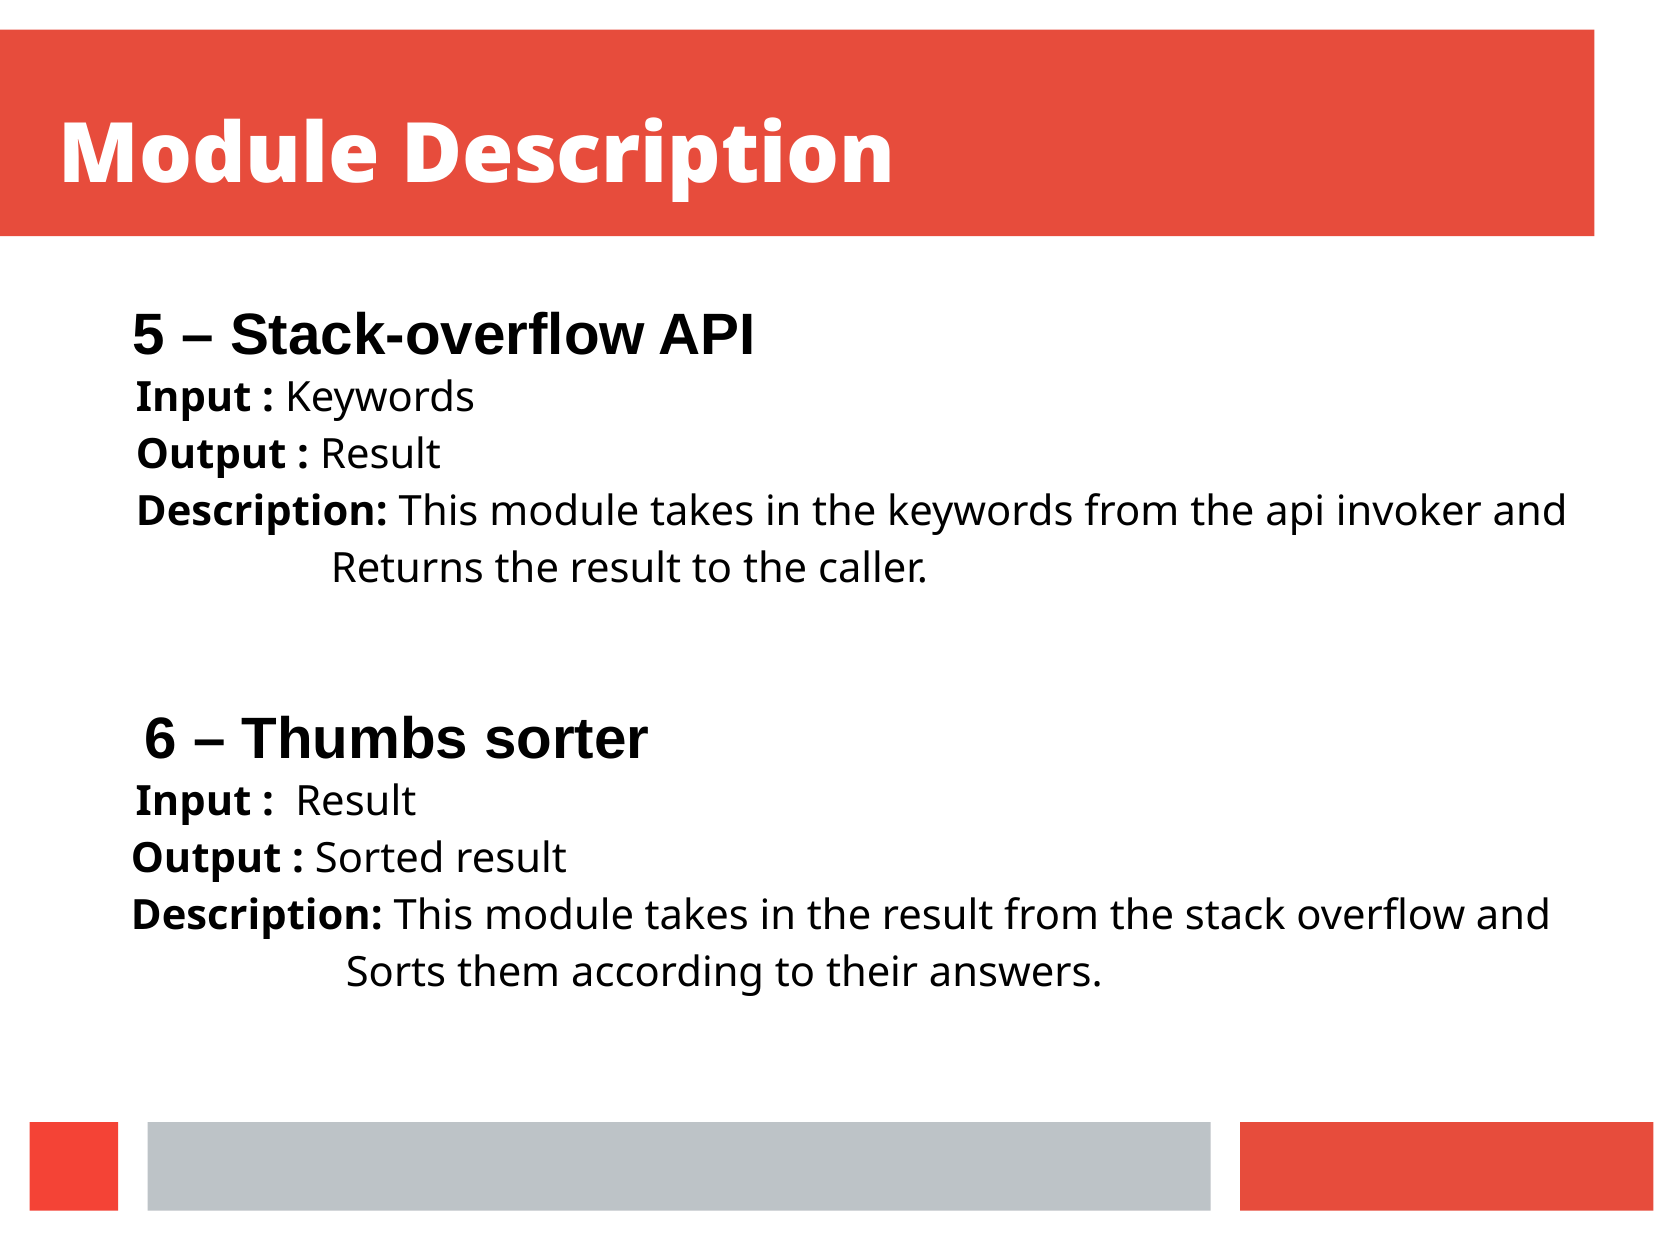

# Module Description
5 – Stack-overflow API
	Input : Keywords
	Output : Result
	Description: This module takes in the keywords from the api invoker and
 Returns the result to the caller.
6 – Thumbs sorter
 Input : Result
 Output : Sorted result
 Description: This module takes in the result from the stack overflow and
 Sorts them according to their answers.